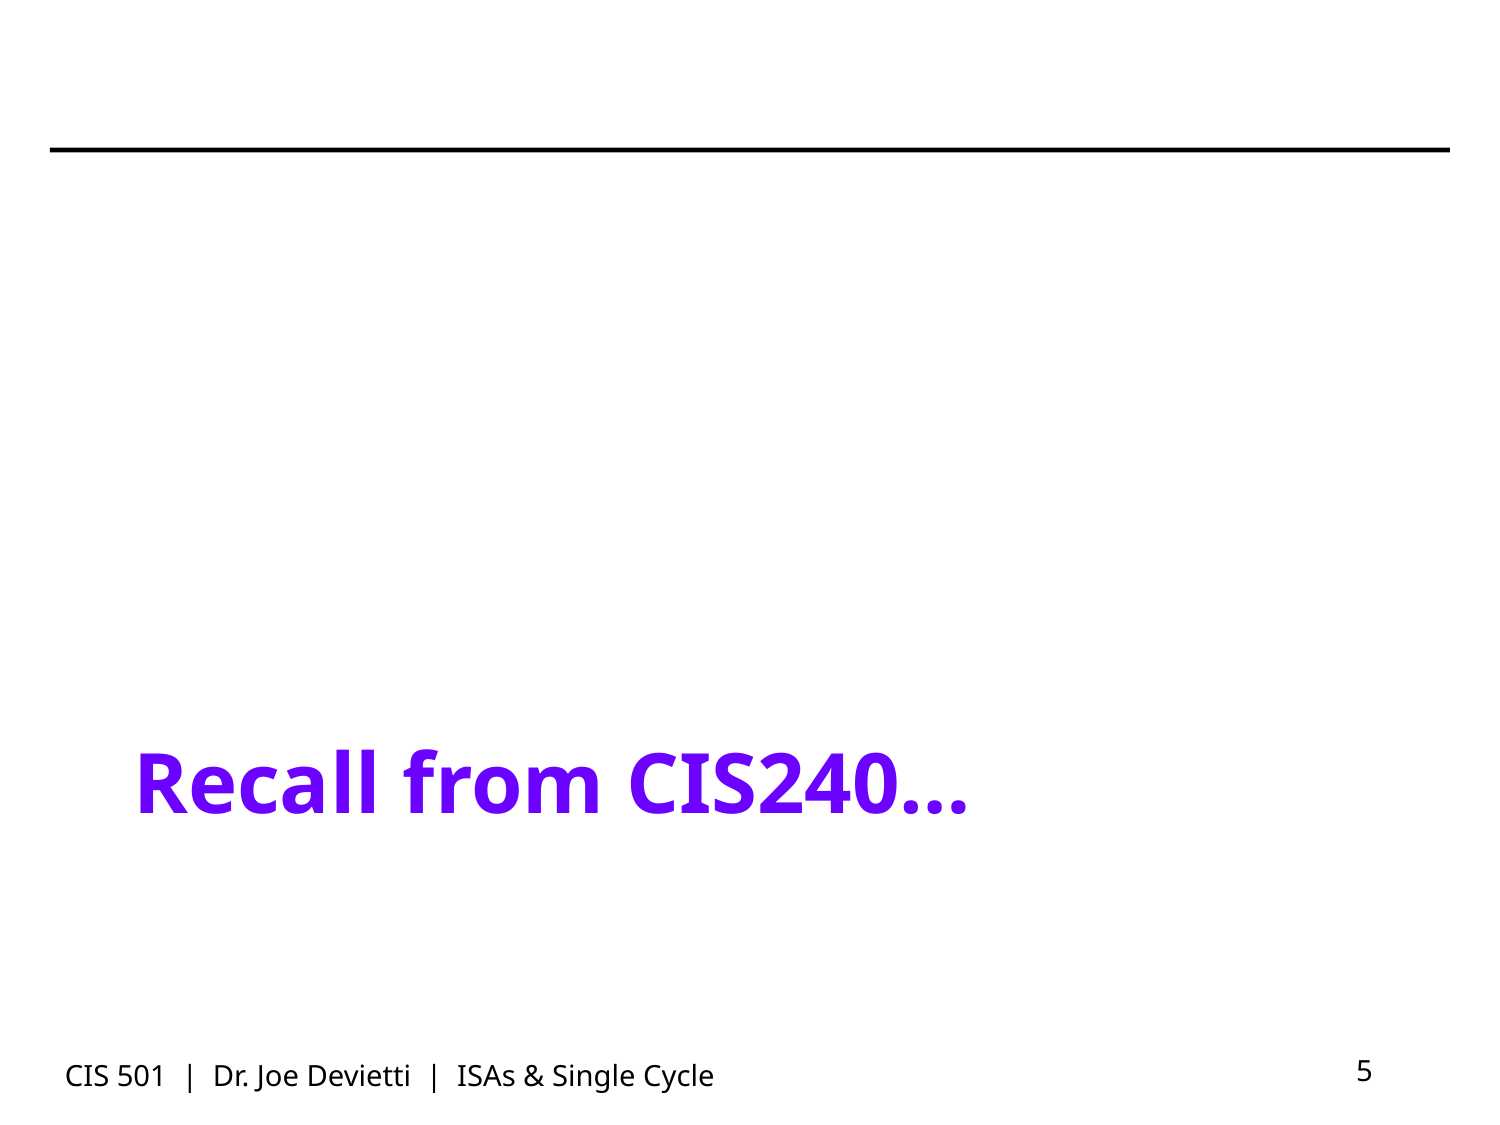

Recall from CIS240…
CIS 501 | Dr. Joe Devietti | ISAs & Single Cycle